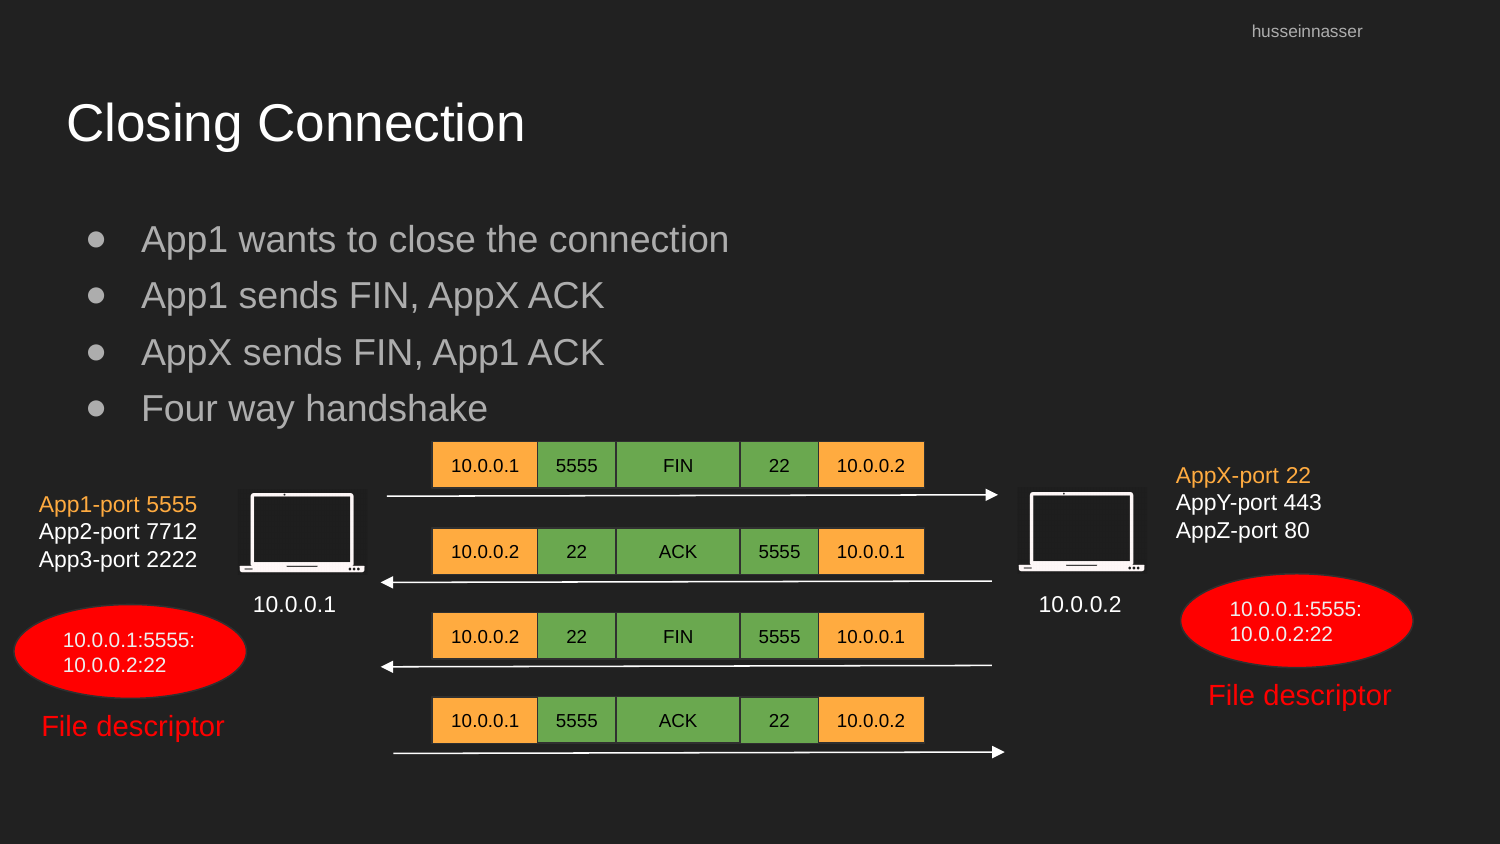

husseinnasser
# Closing Connection
App1 wants to close the connection
App1 sends FIN, AppX ACK
AppX sends FIN, App1 ACK
Four way handshake
5555
FIN
10.0.0.2
10.0.0.1
22
AppX-port 22
AppY-port 443
AppZ-port 80
App1-port 5555
App2-port 7712
App3-port 2222
22
ACK
10.0.0.1
10.0.0.2
5555
10.0.0.1:5555:10.0.0.2:22
10.0.0.1
10.0.0.2
10.0.0.1:5555:10.0.0.2:22
22
FIN
10.0.0.1
10.0.0.2
5555
File descriptor
File descriptor
5555
ACK
10.0.0.2
10.0.0.1
22